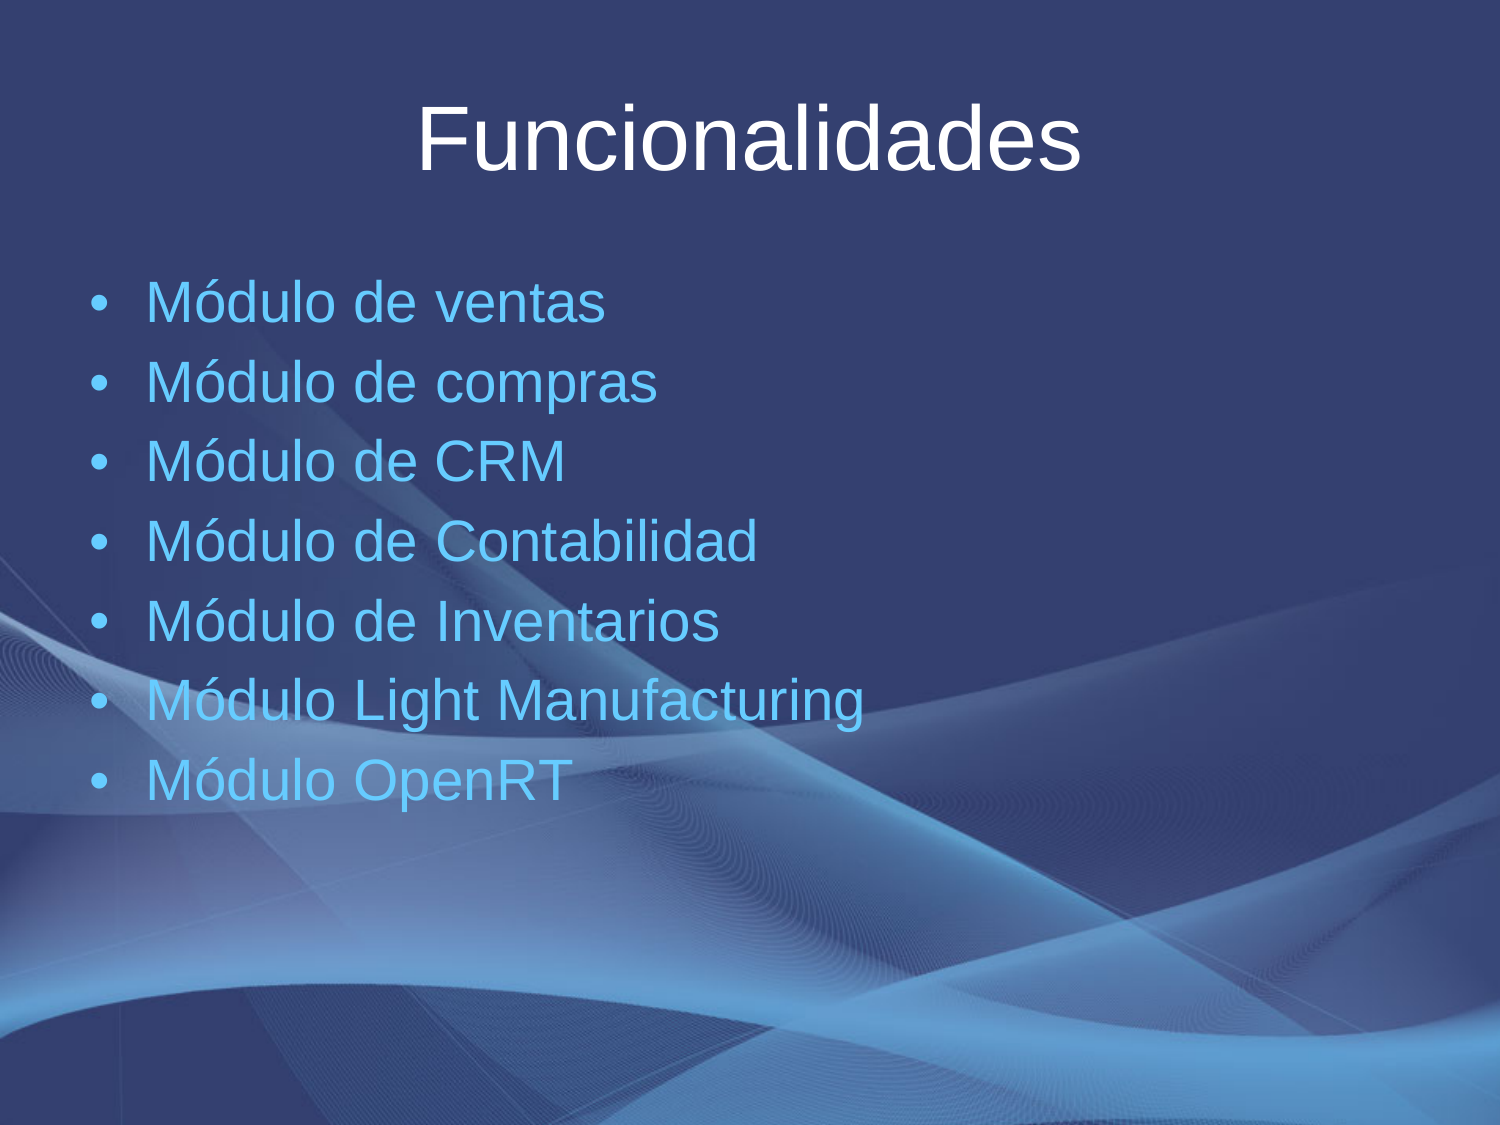

# Funcionalidades
Módulo de ventas
Módulo de compras
Módulo de CRM
Módulo de Contabilidad
Módulo de Inventarios
Módulo Light Manufacturing
Módulo OpenRT